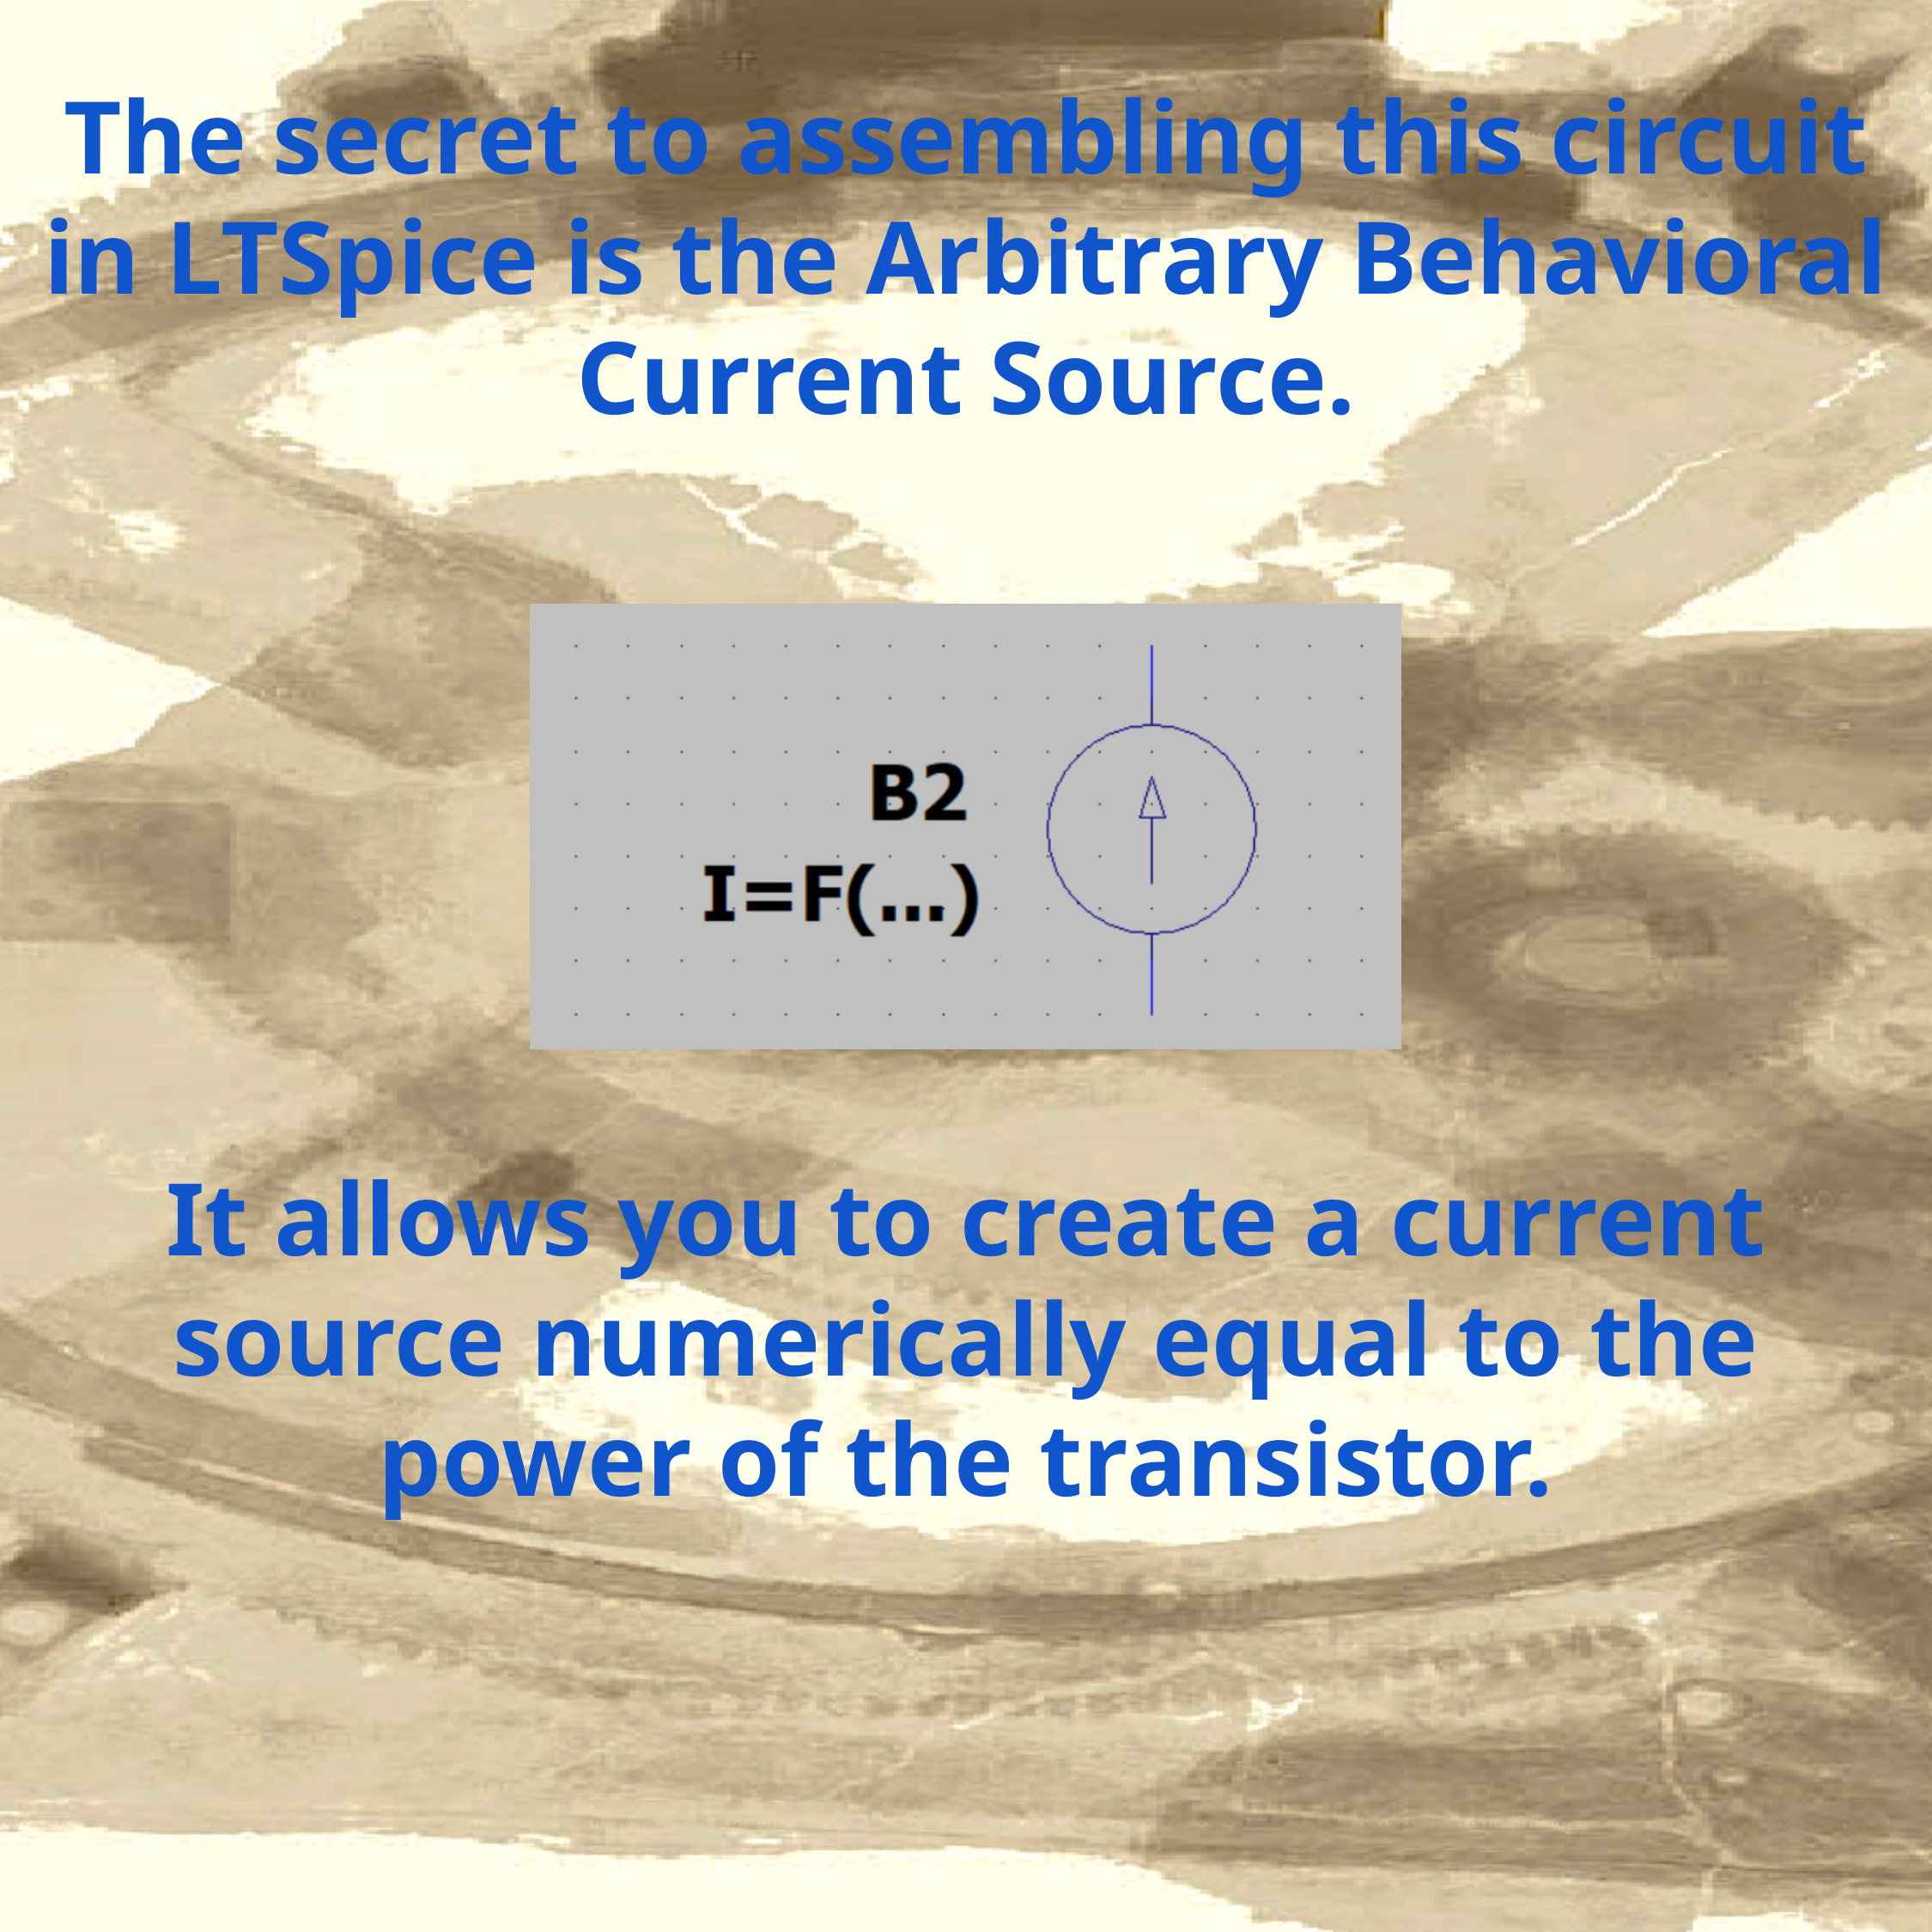

The secret to assembling this circuit in LTSpice is the Arbitrary Behavioral Current Source.
It allows you to create a current source numerically equal to the power of the transistor.